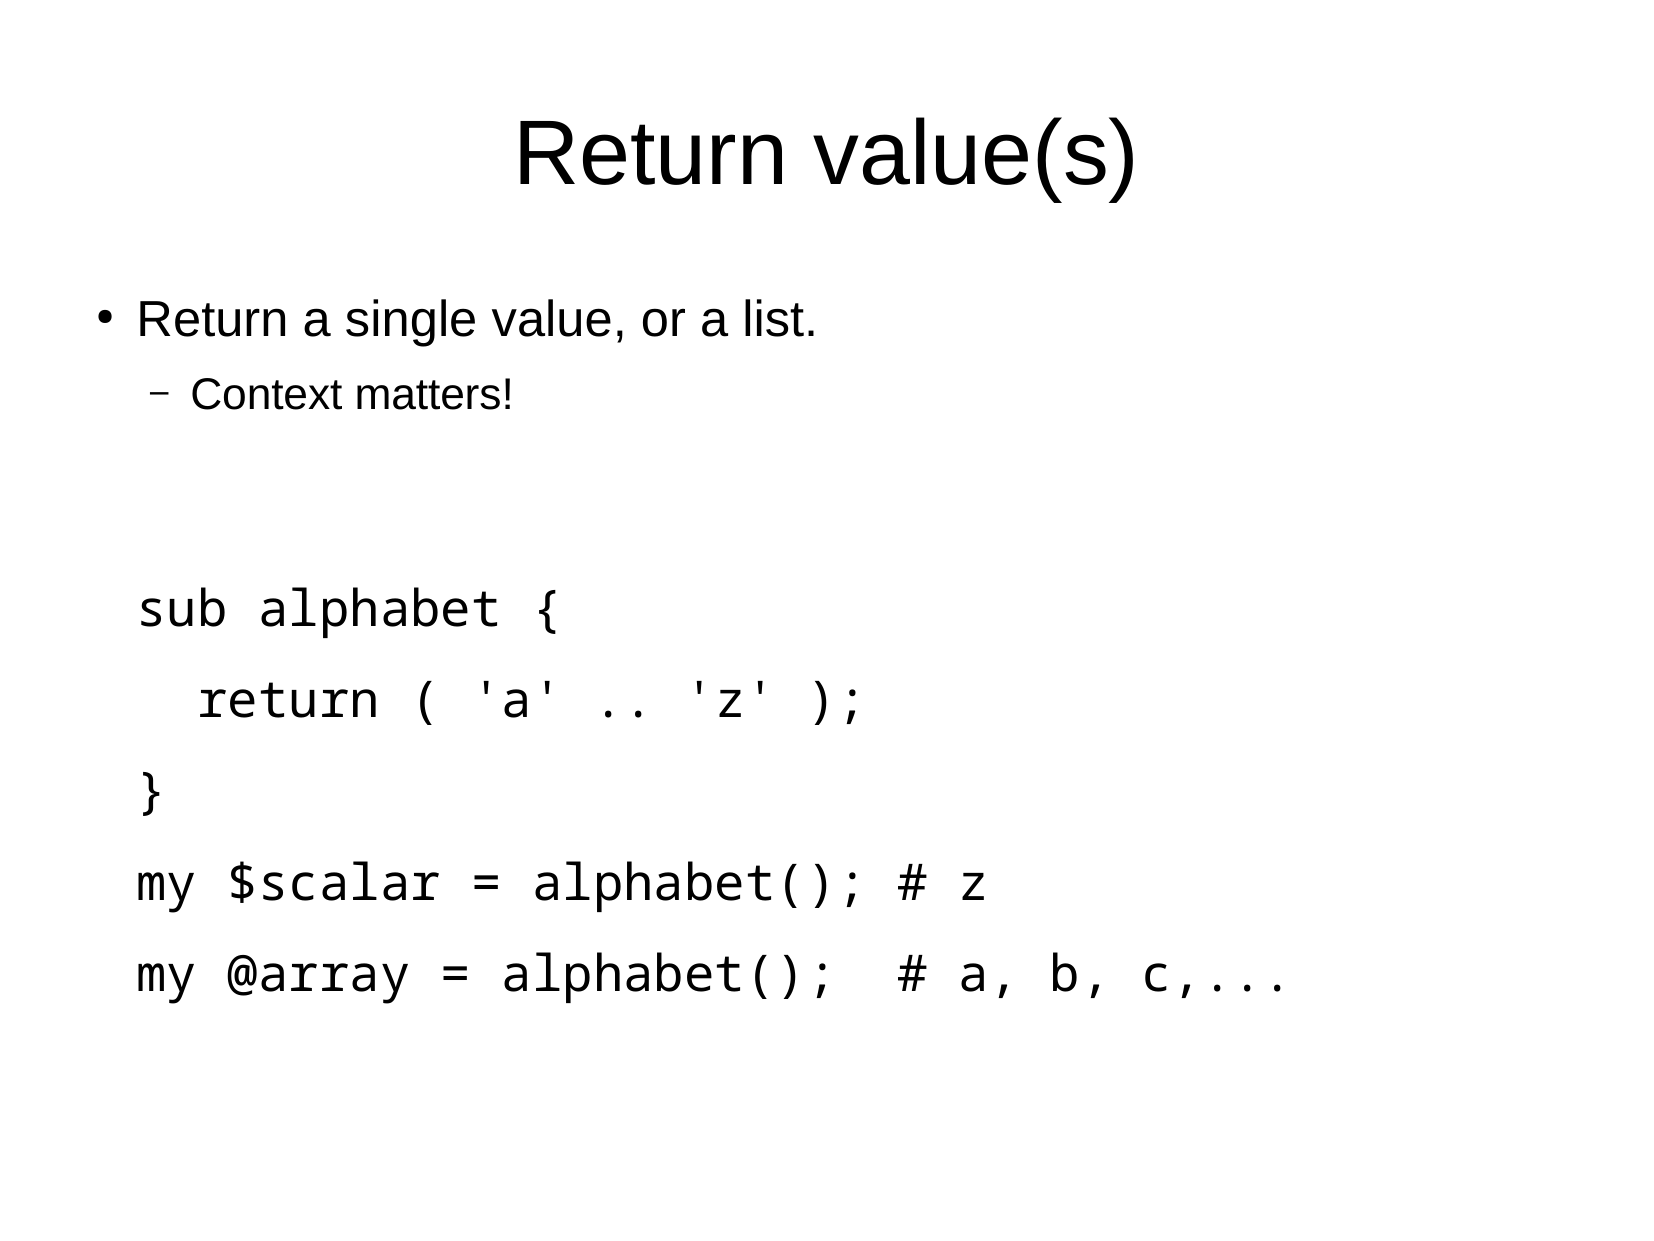

# Return value(s)
Return a single value, or a list.
Context matters!
sub alphabet {
 return ( 'a' .. 'z' );
}
my $scalar = alphabet(); # z
my @array = alphabet(); # a, b, c,...